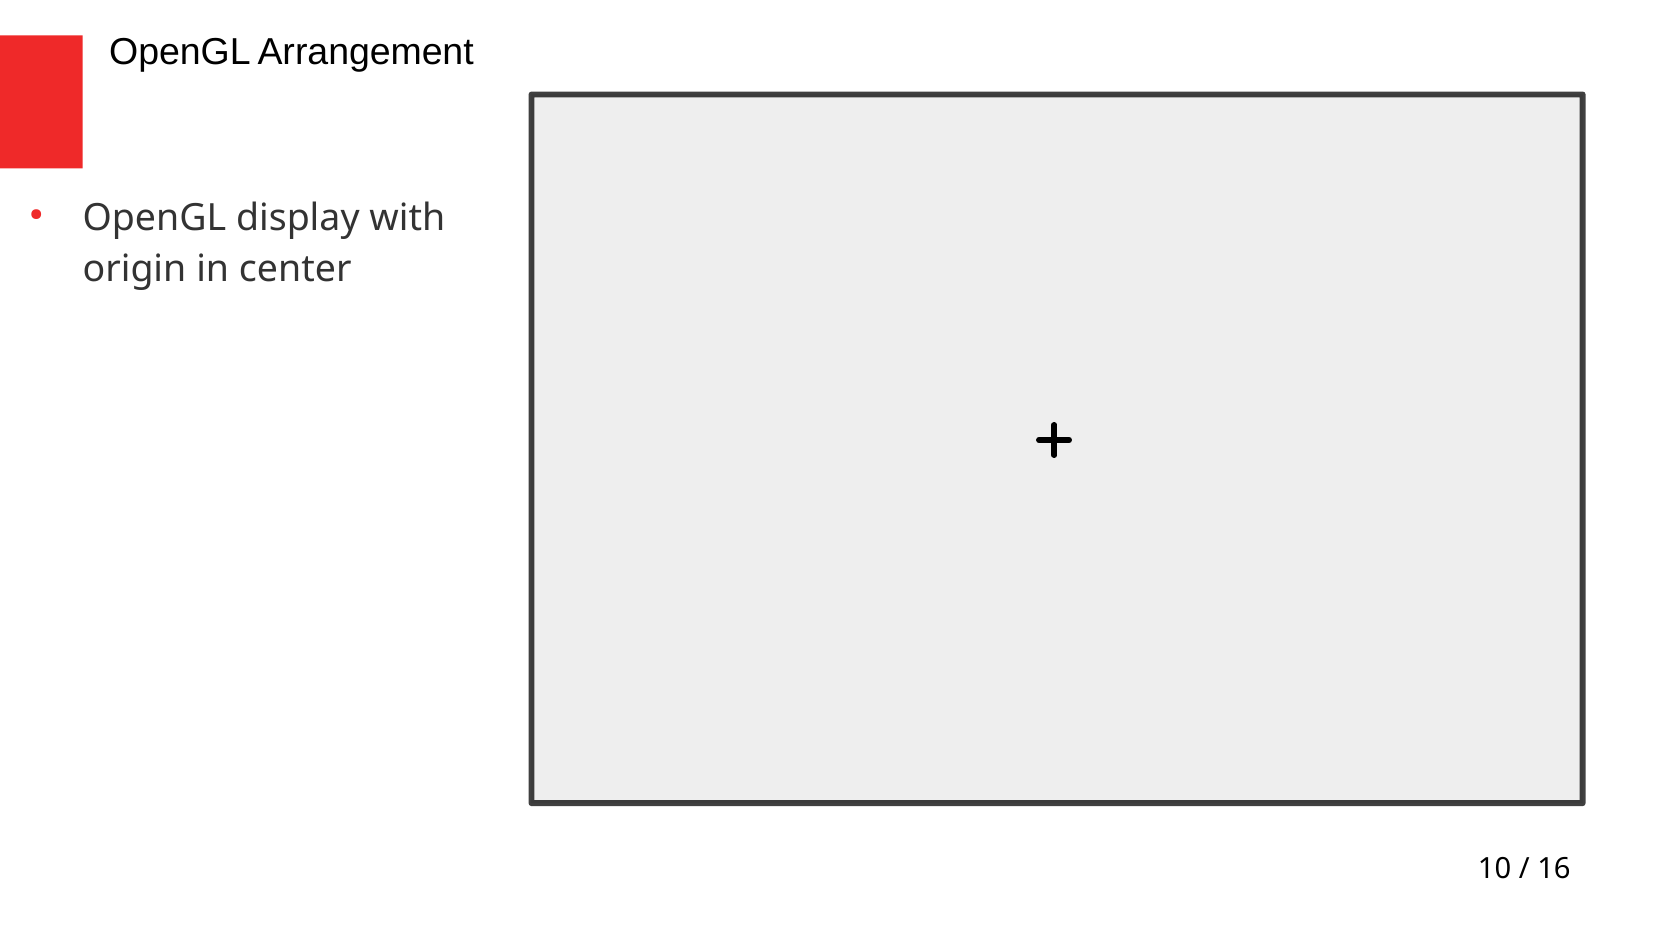

OpenGL Arrangement
# OpenGL display with origin in center
10